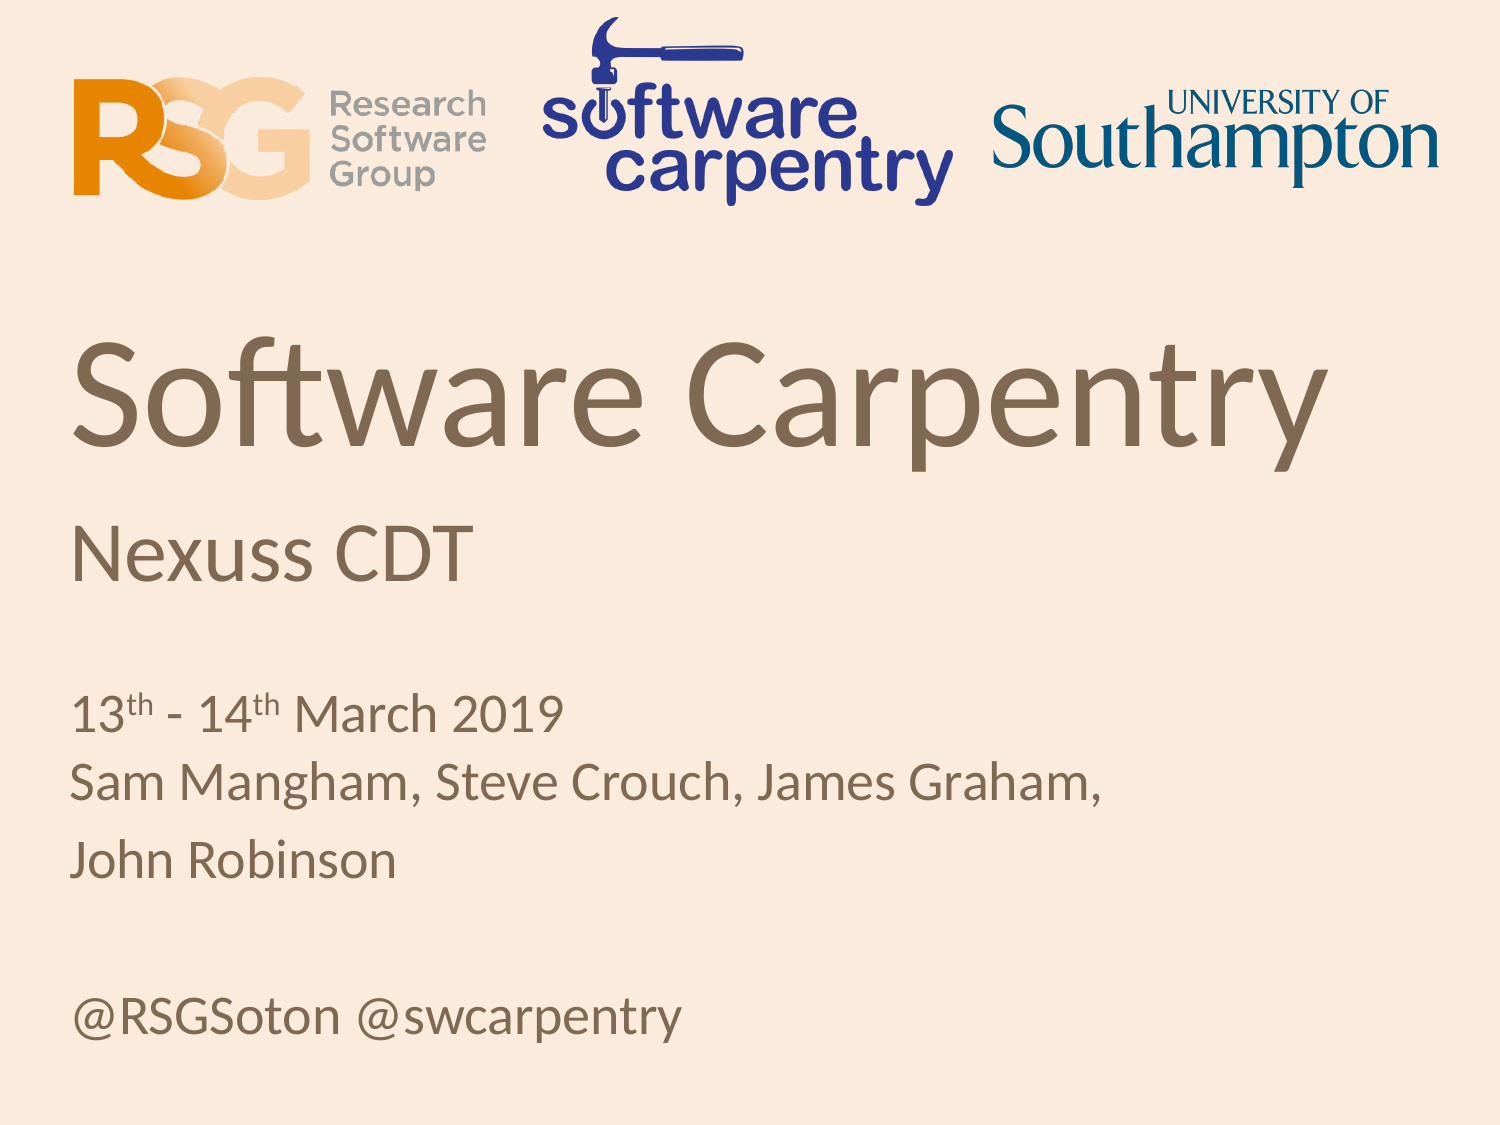

# Software Carpentry
Nexuss CDT
13th - 14th March 2019
Sam Mangham, Steve Crouch, James Graham,
John Robinson
@RSGSoton @swcarpentry